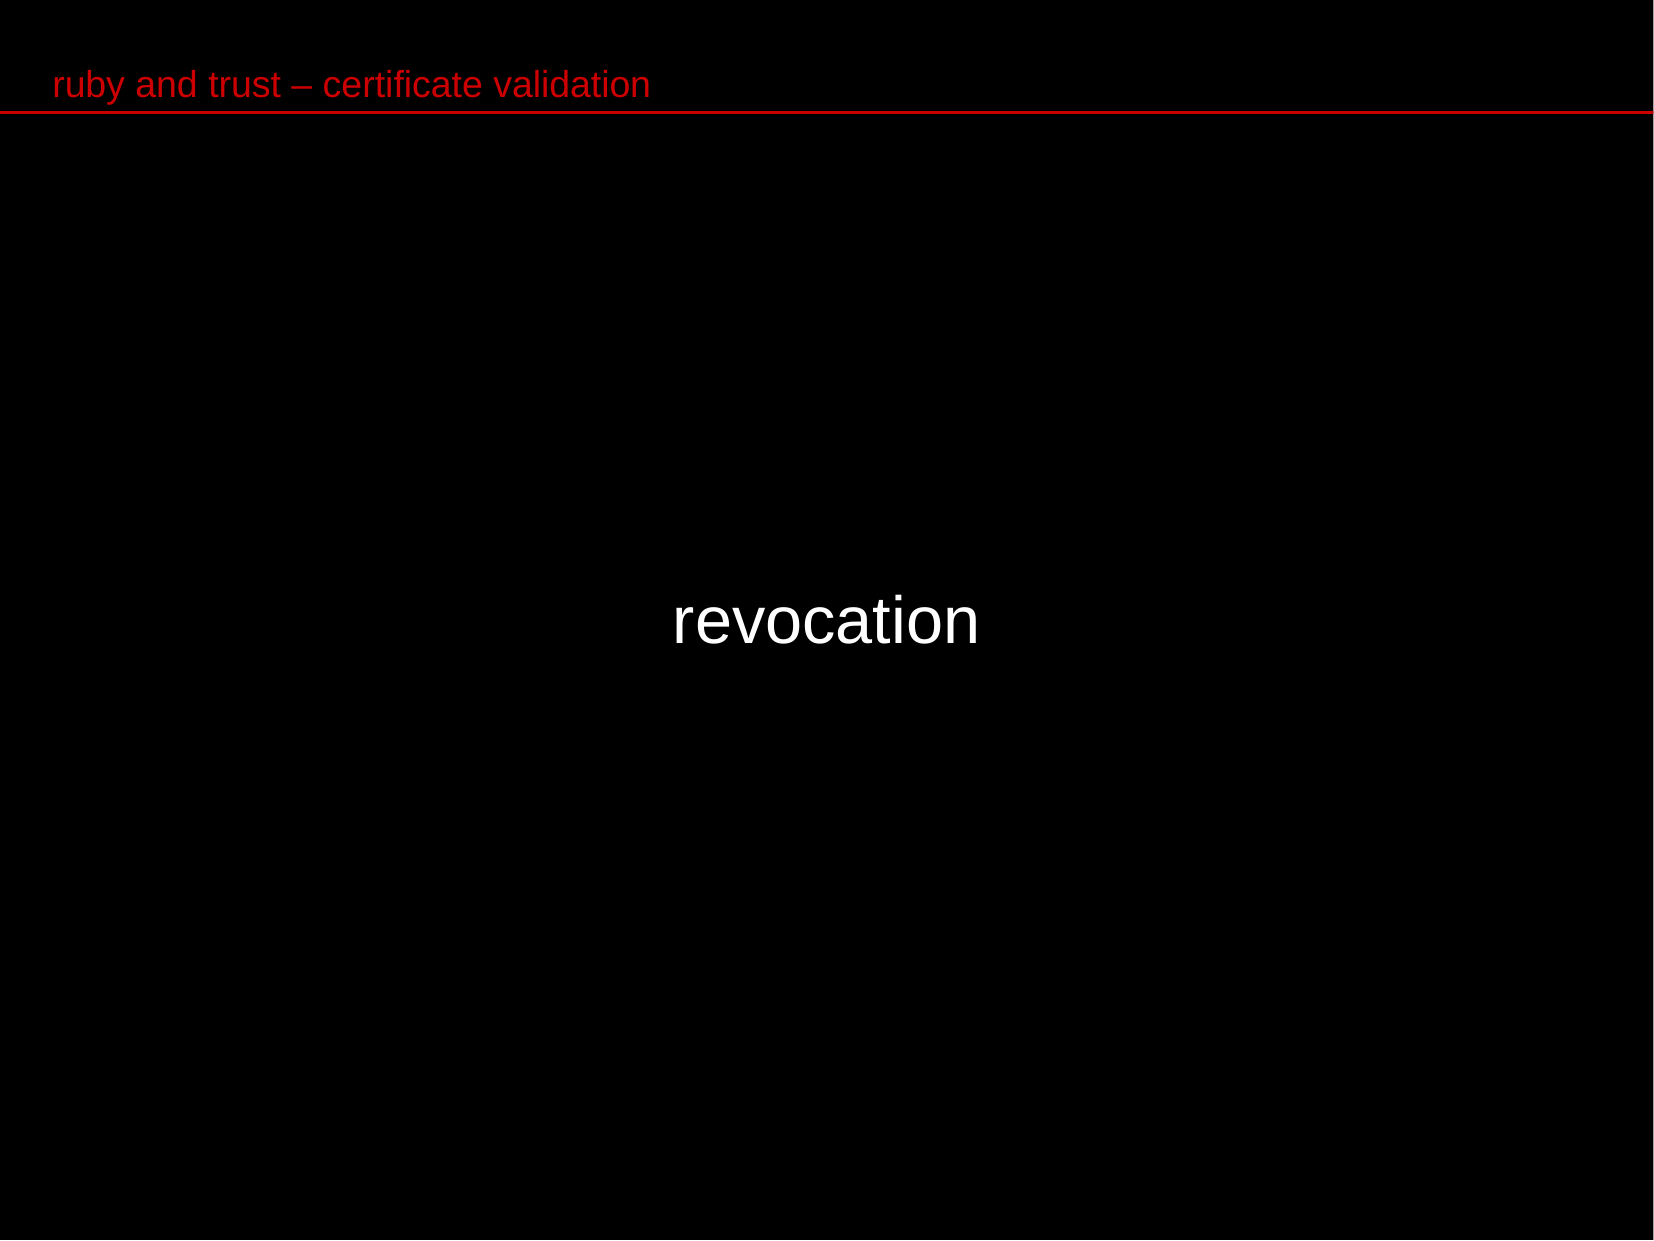

# revocation
ruby and trust – certificate validation